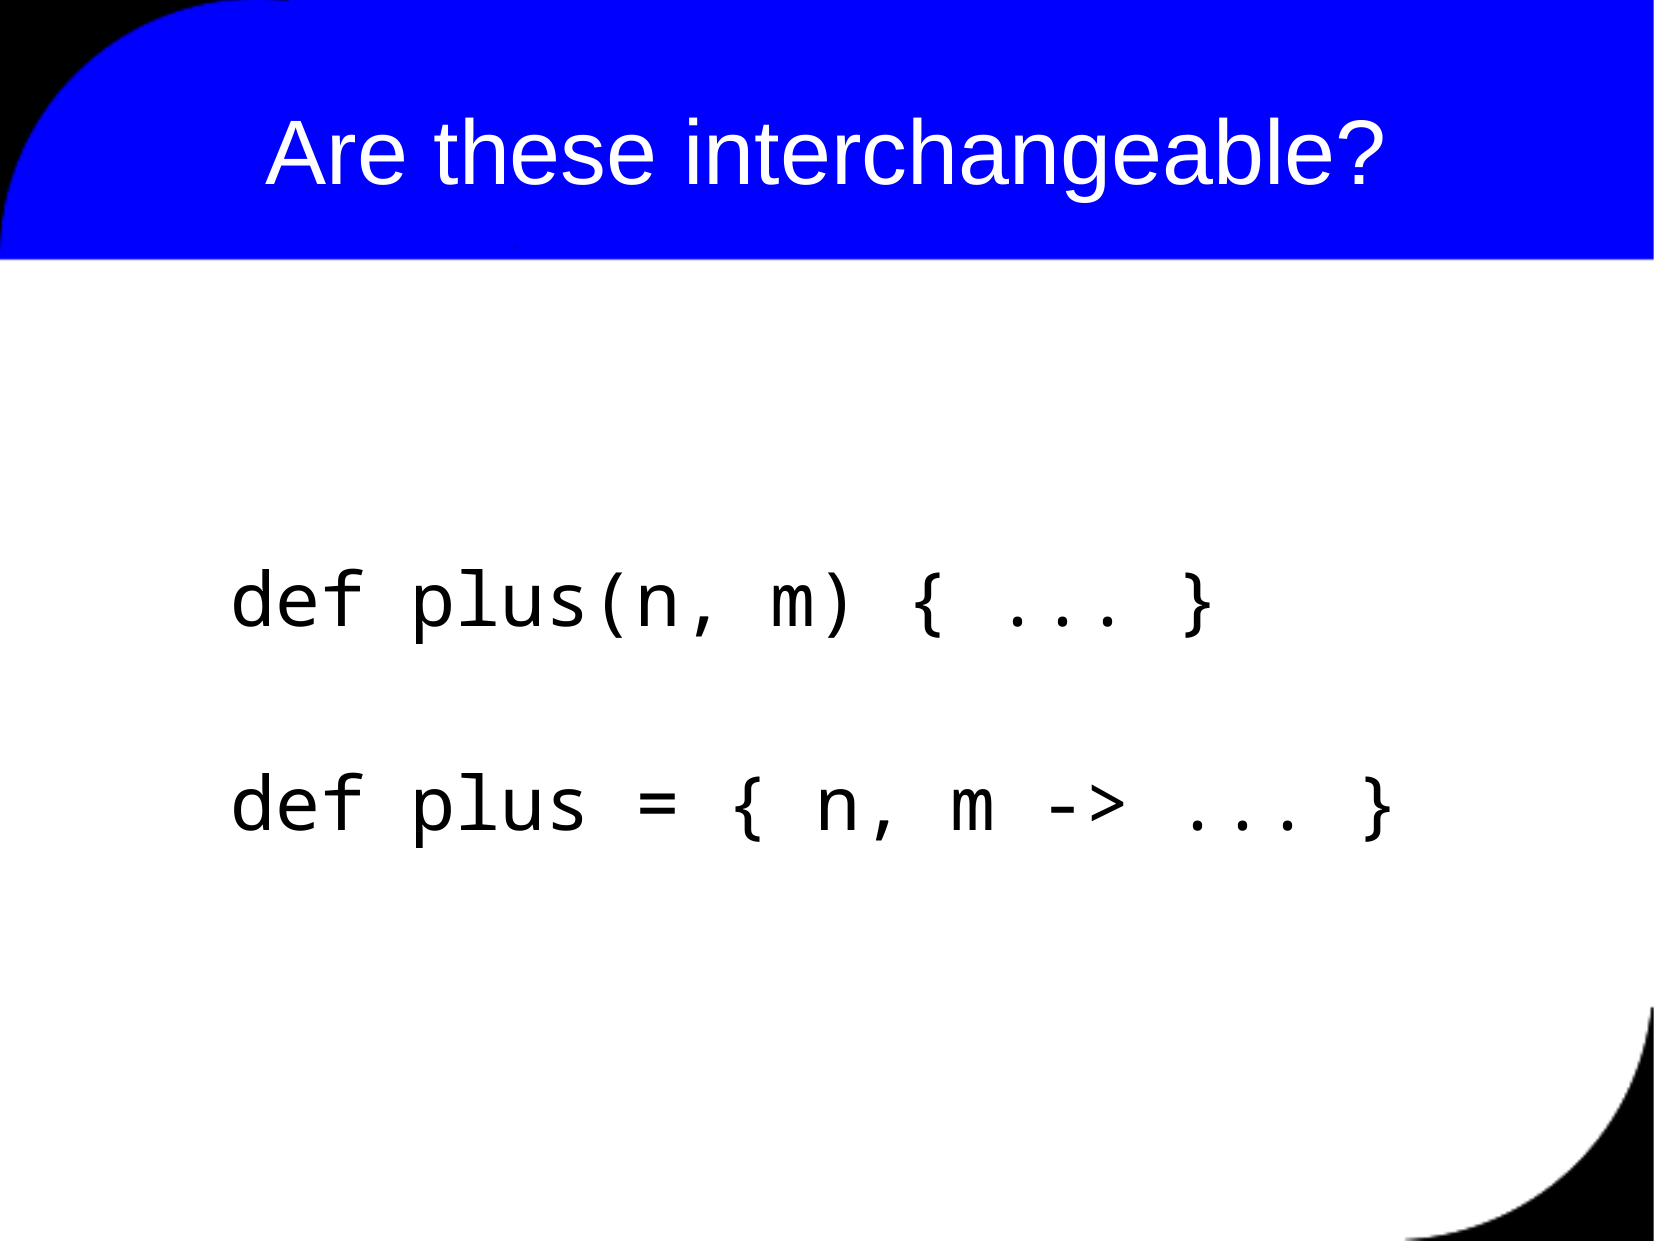

# Are these interchangeable?
def plus(n, m) { ... }
def plus = { n, m -> ... }